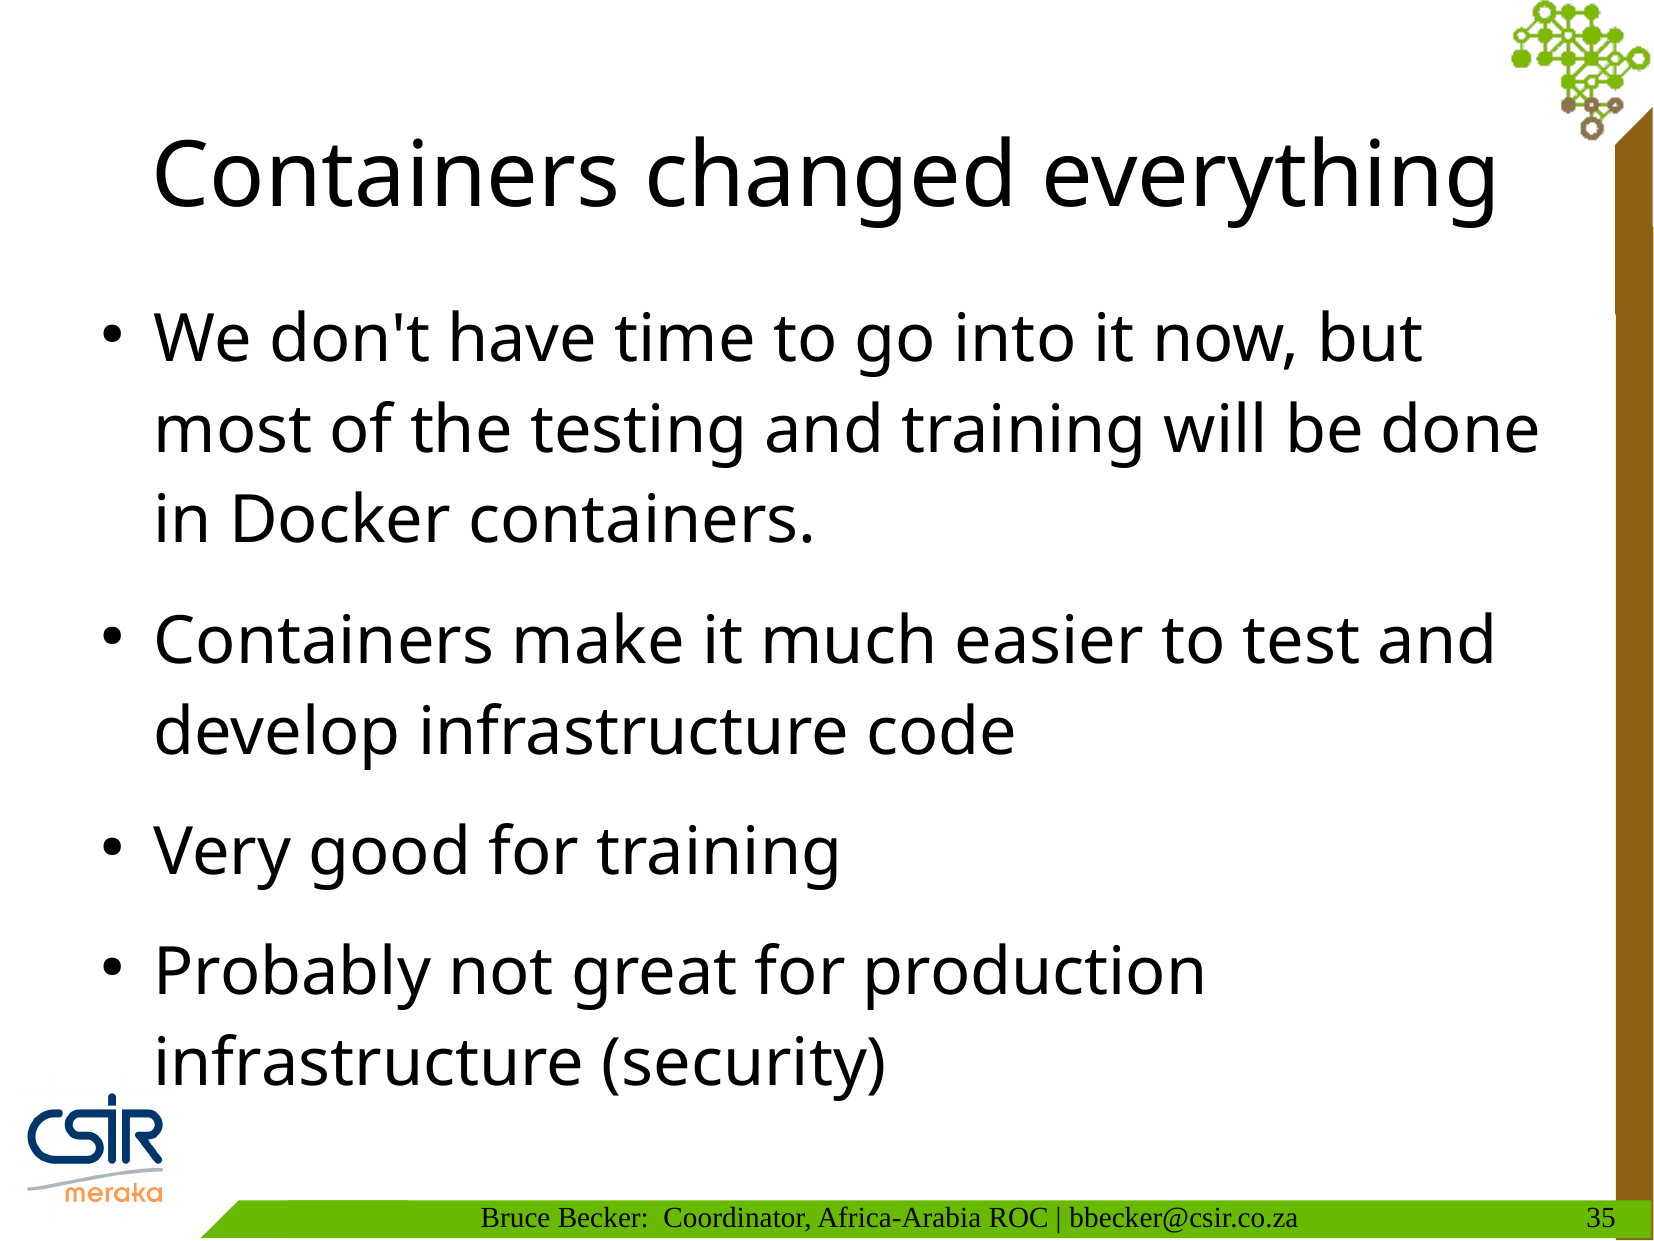

# Containers changed everything
We don't have time to go into it now, but most of the testing and training will be done in Docker containers.
Containers make it much easier to test and develop infrastructure code
Very good for training
Probably not great for production infrastructure (security)
35